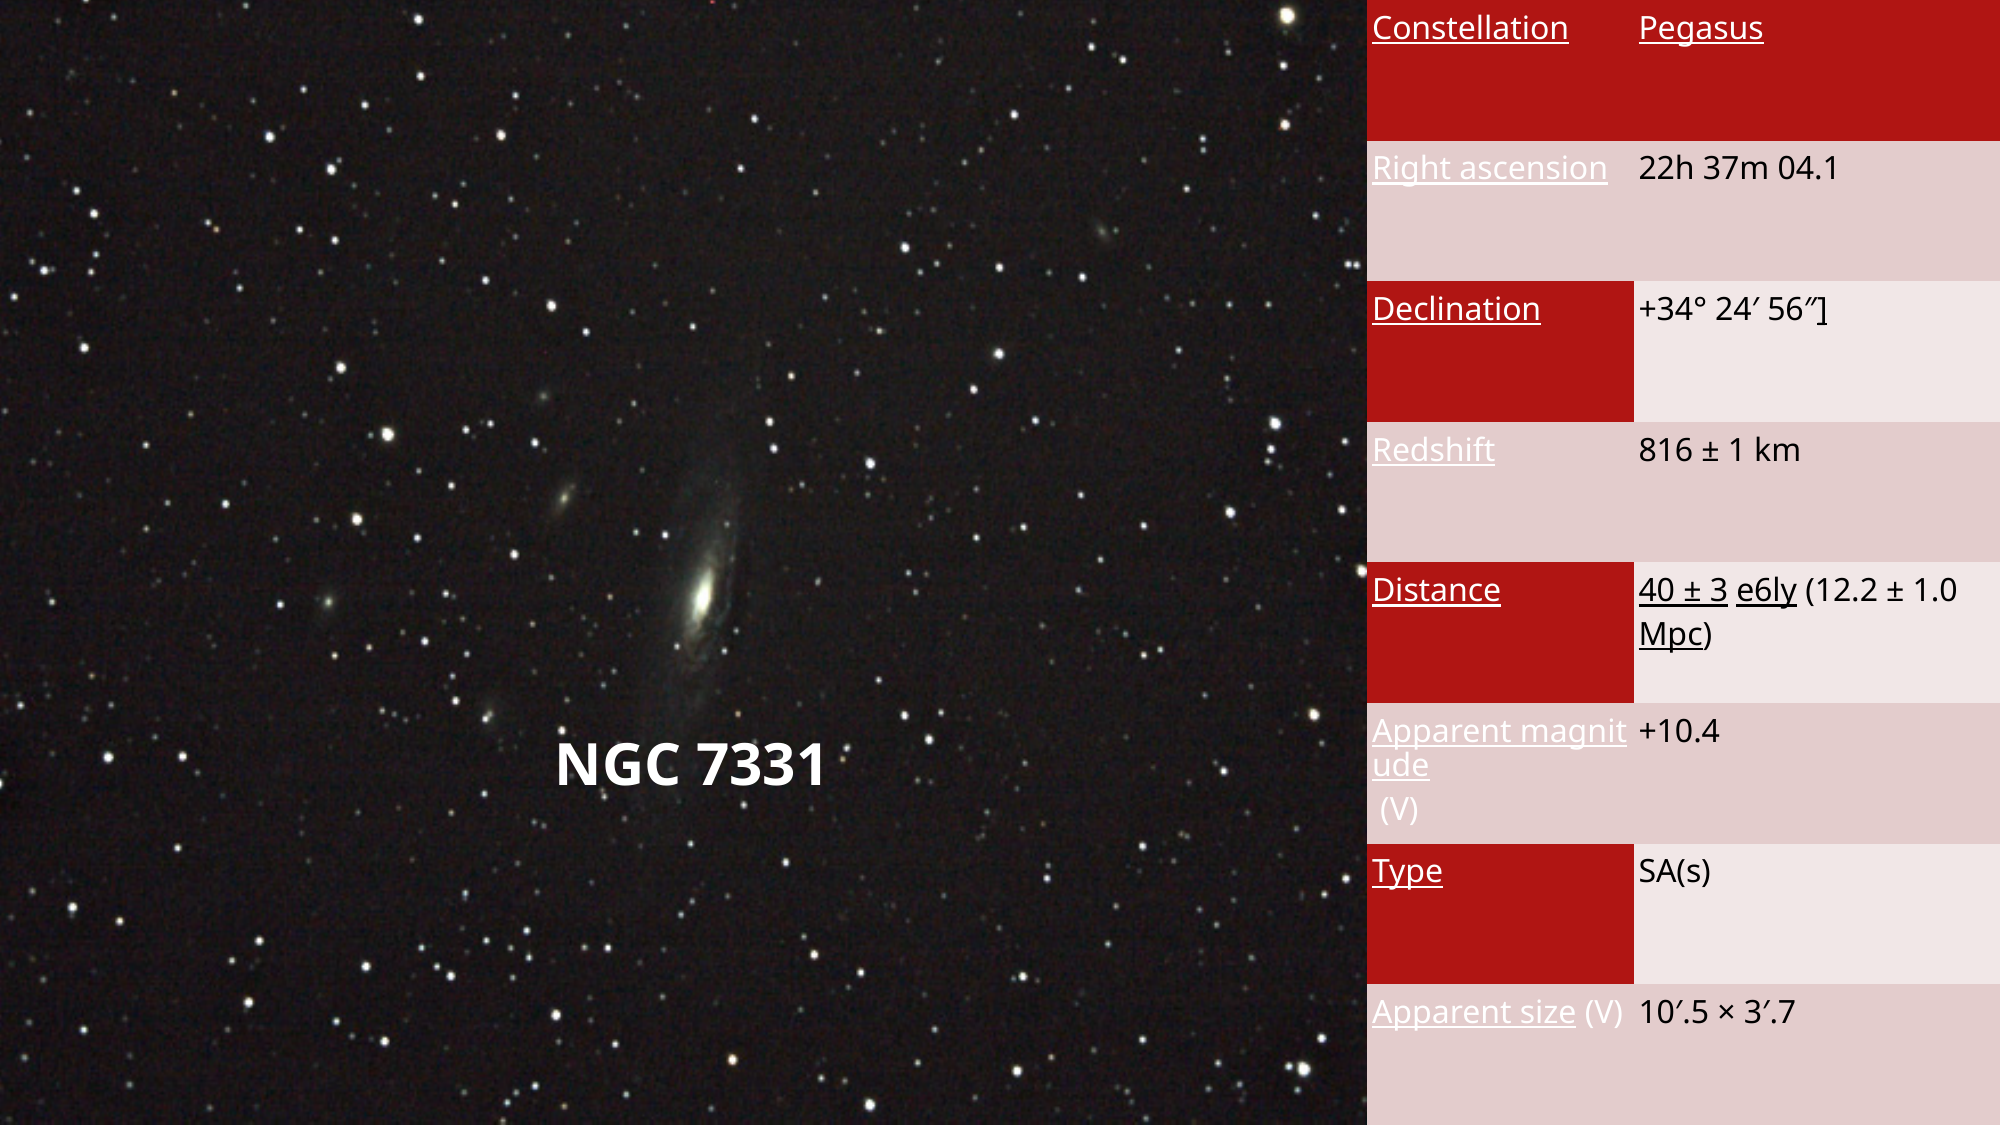

| Constellation | Pegasus |
| --- | --- |
| Right ascension | 22h 37m 04.1 |
| Declination | +34° 24′ 56″] |
| Redshift | 816 ± 1 km |
| Distance | 40 ± 3 e6ly (12.2 ± 1.0 Mpc) |
| Apparent magnitude (V) | +10.4 |
| Type | SA(s) |
| Apparent size (V) | 10′.5 × 3′.7 |
NGC 7331